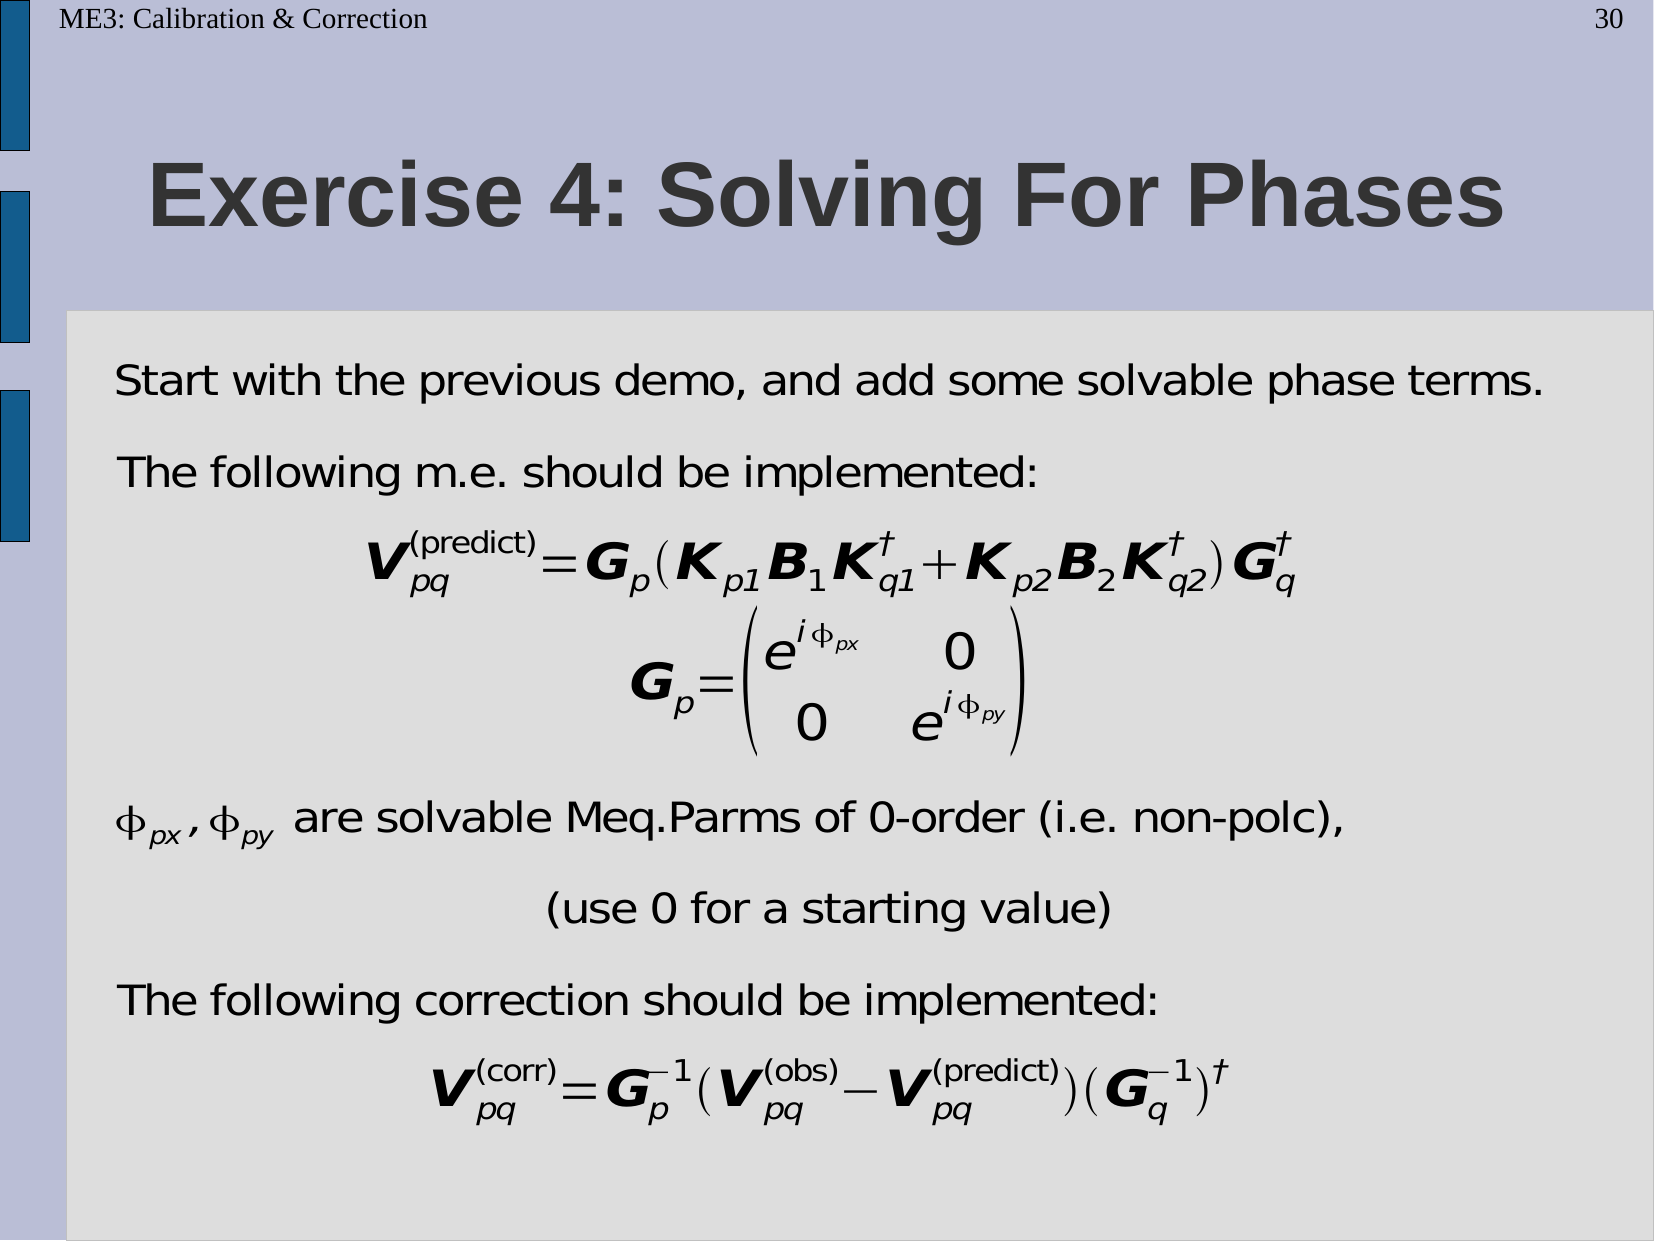

ME3: Calibration & Correction
30
# Exercise 4: Solving For Phases